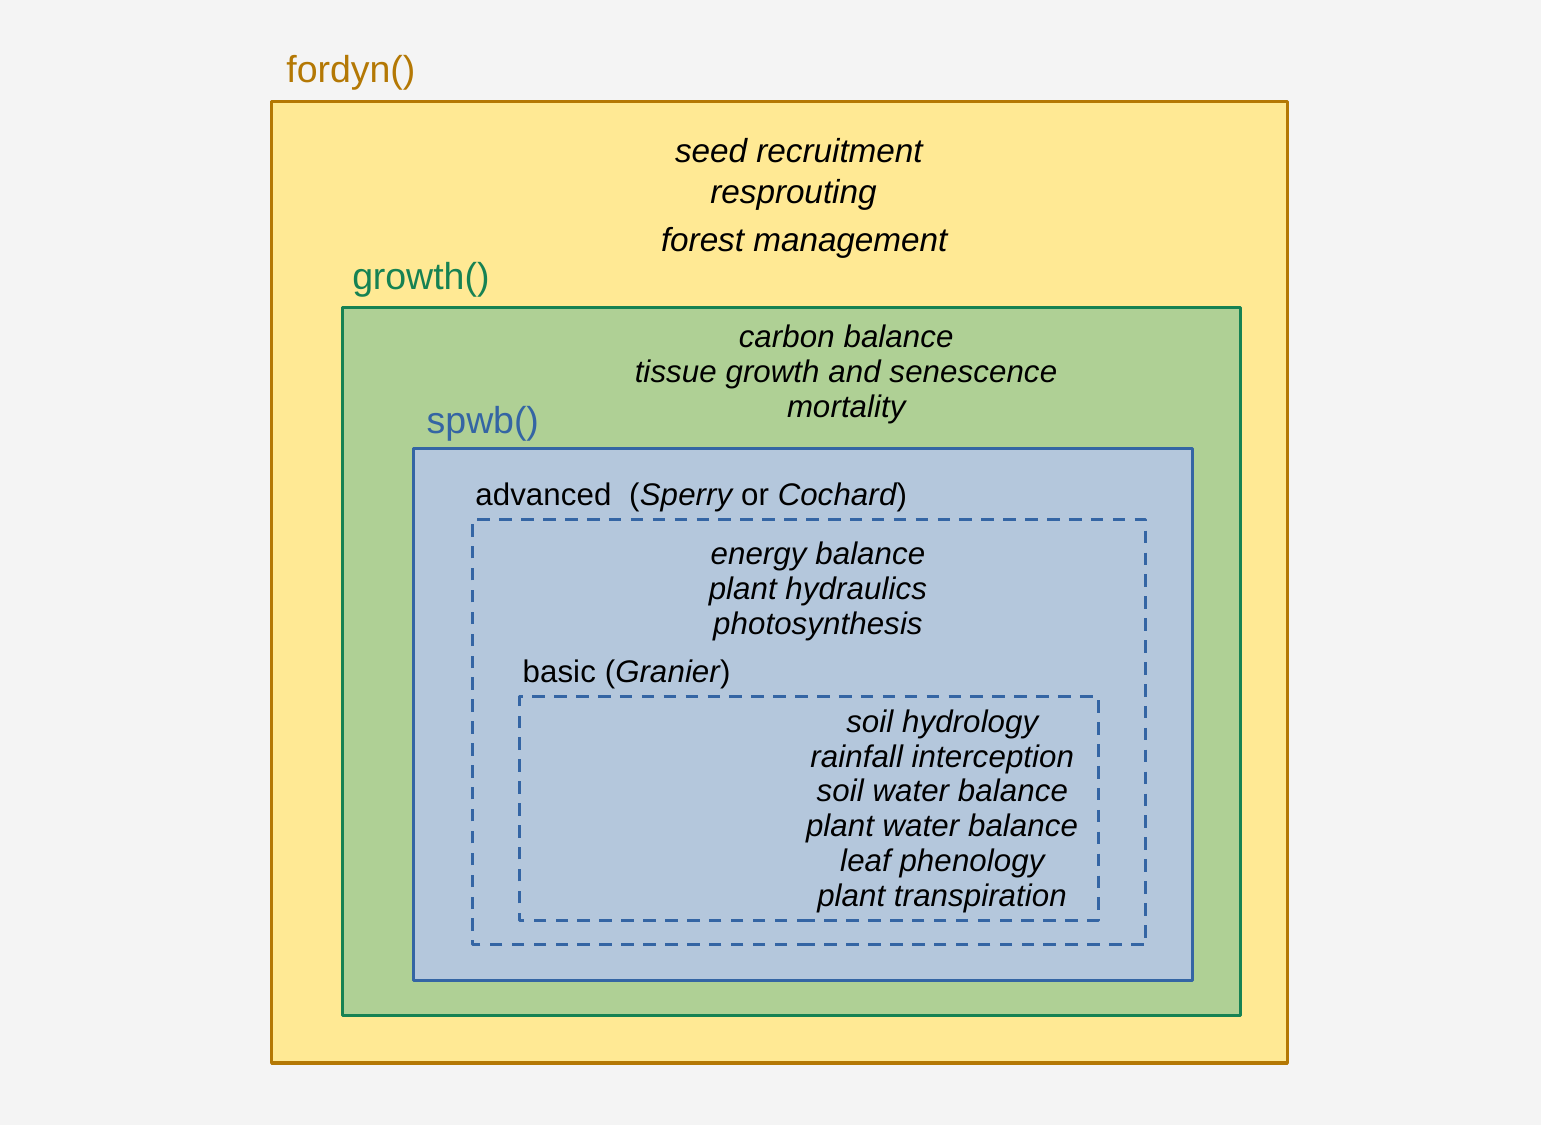

fordyn()
seed recruitment
resprouting
forest management
growth()
carbon balance
tissue growth and senescence
mortality
spwb()
advanced (Sperry or Cochard)
energy balance
plant hydraulics
photosynthesis
basic (Granier)
soil hydrology
rainfall interception
soil water balance
plant water balance
leaf phenology
plant transpiration